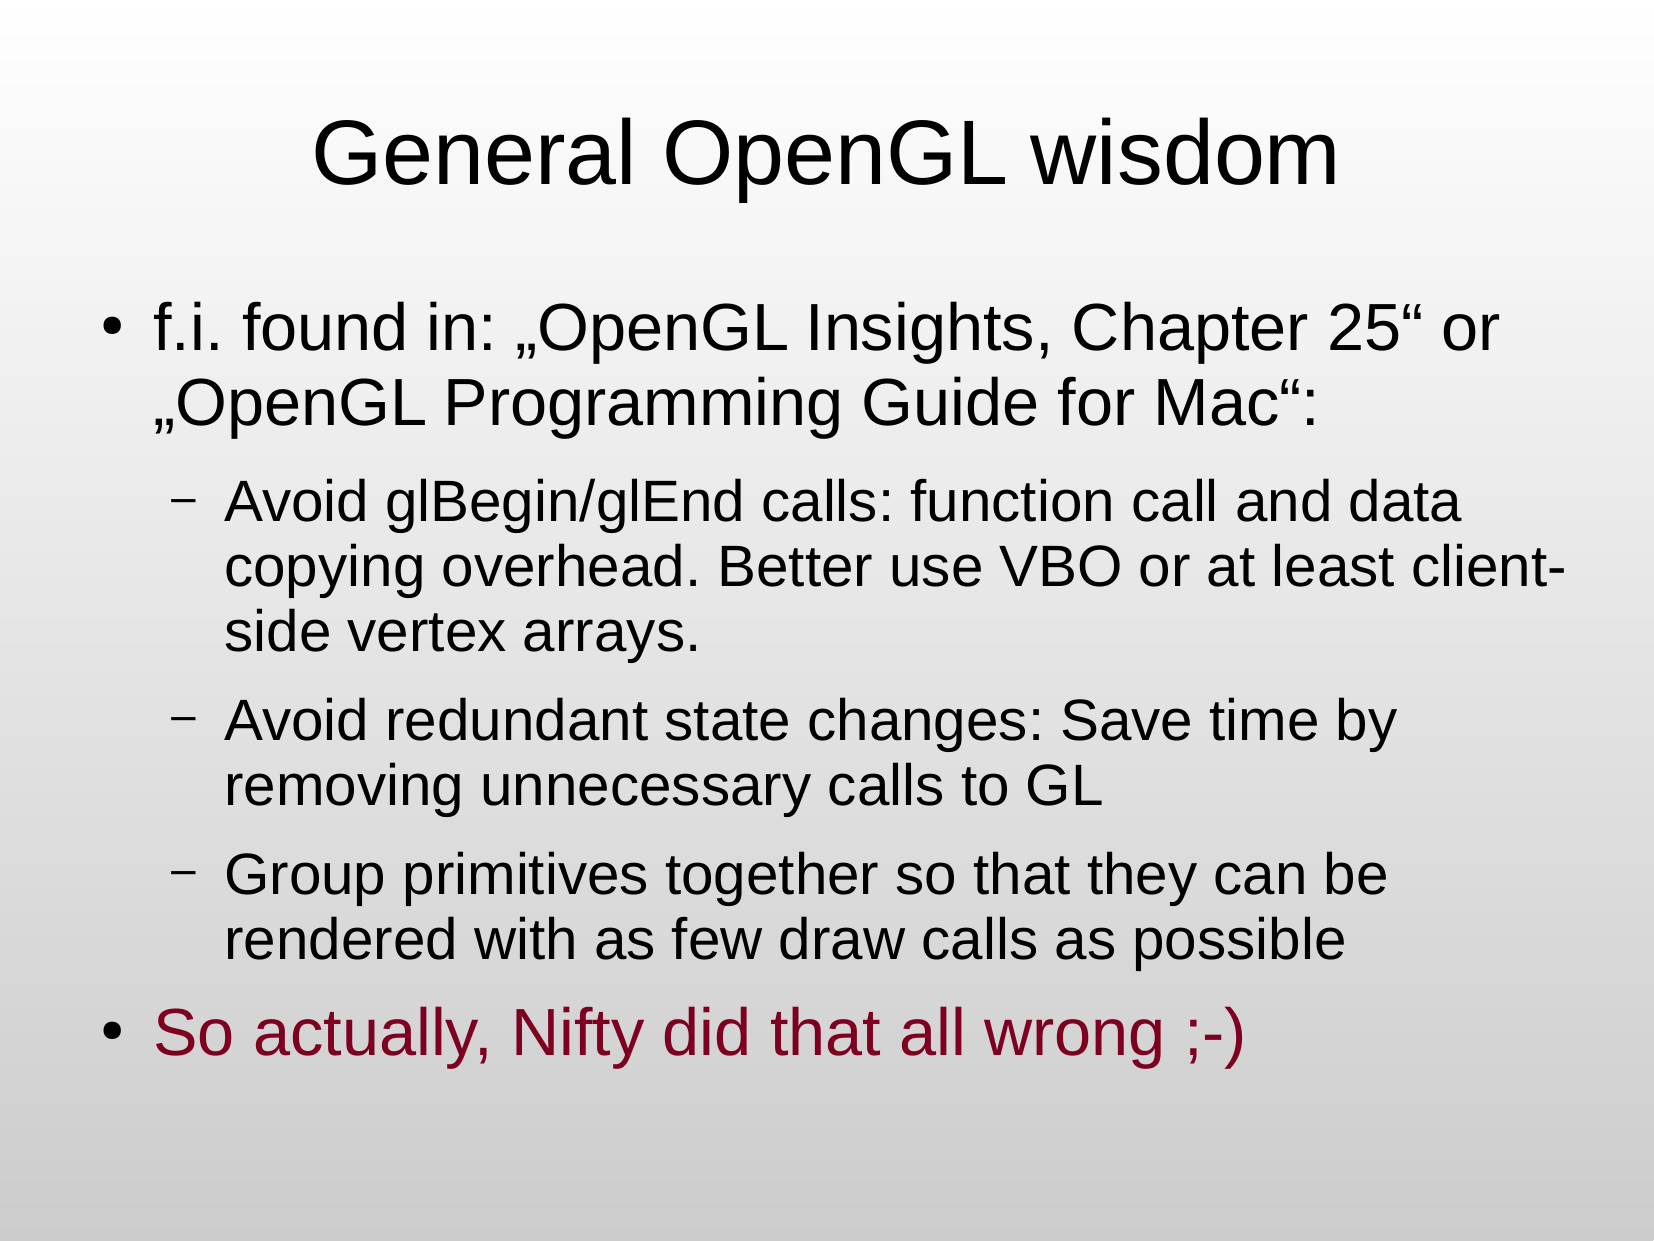

# General OpenGL wisdom
f.i. found in: „OpenGL Insights, Chapter 25“ or „OpenGL Programming Guide for Mac“:
Avoid glBegin/glEnd calls: function call and data copying overhead. Better use VBO or at least client-side vertex arrays.
Avoid redundant state changes: Save time by removing unnecessary calls to GL
Group primitives together so that they can be rendered with as few draw calls as possible
So actually, Nifty did that all wrong ;-)